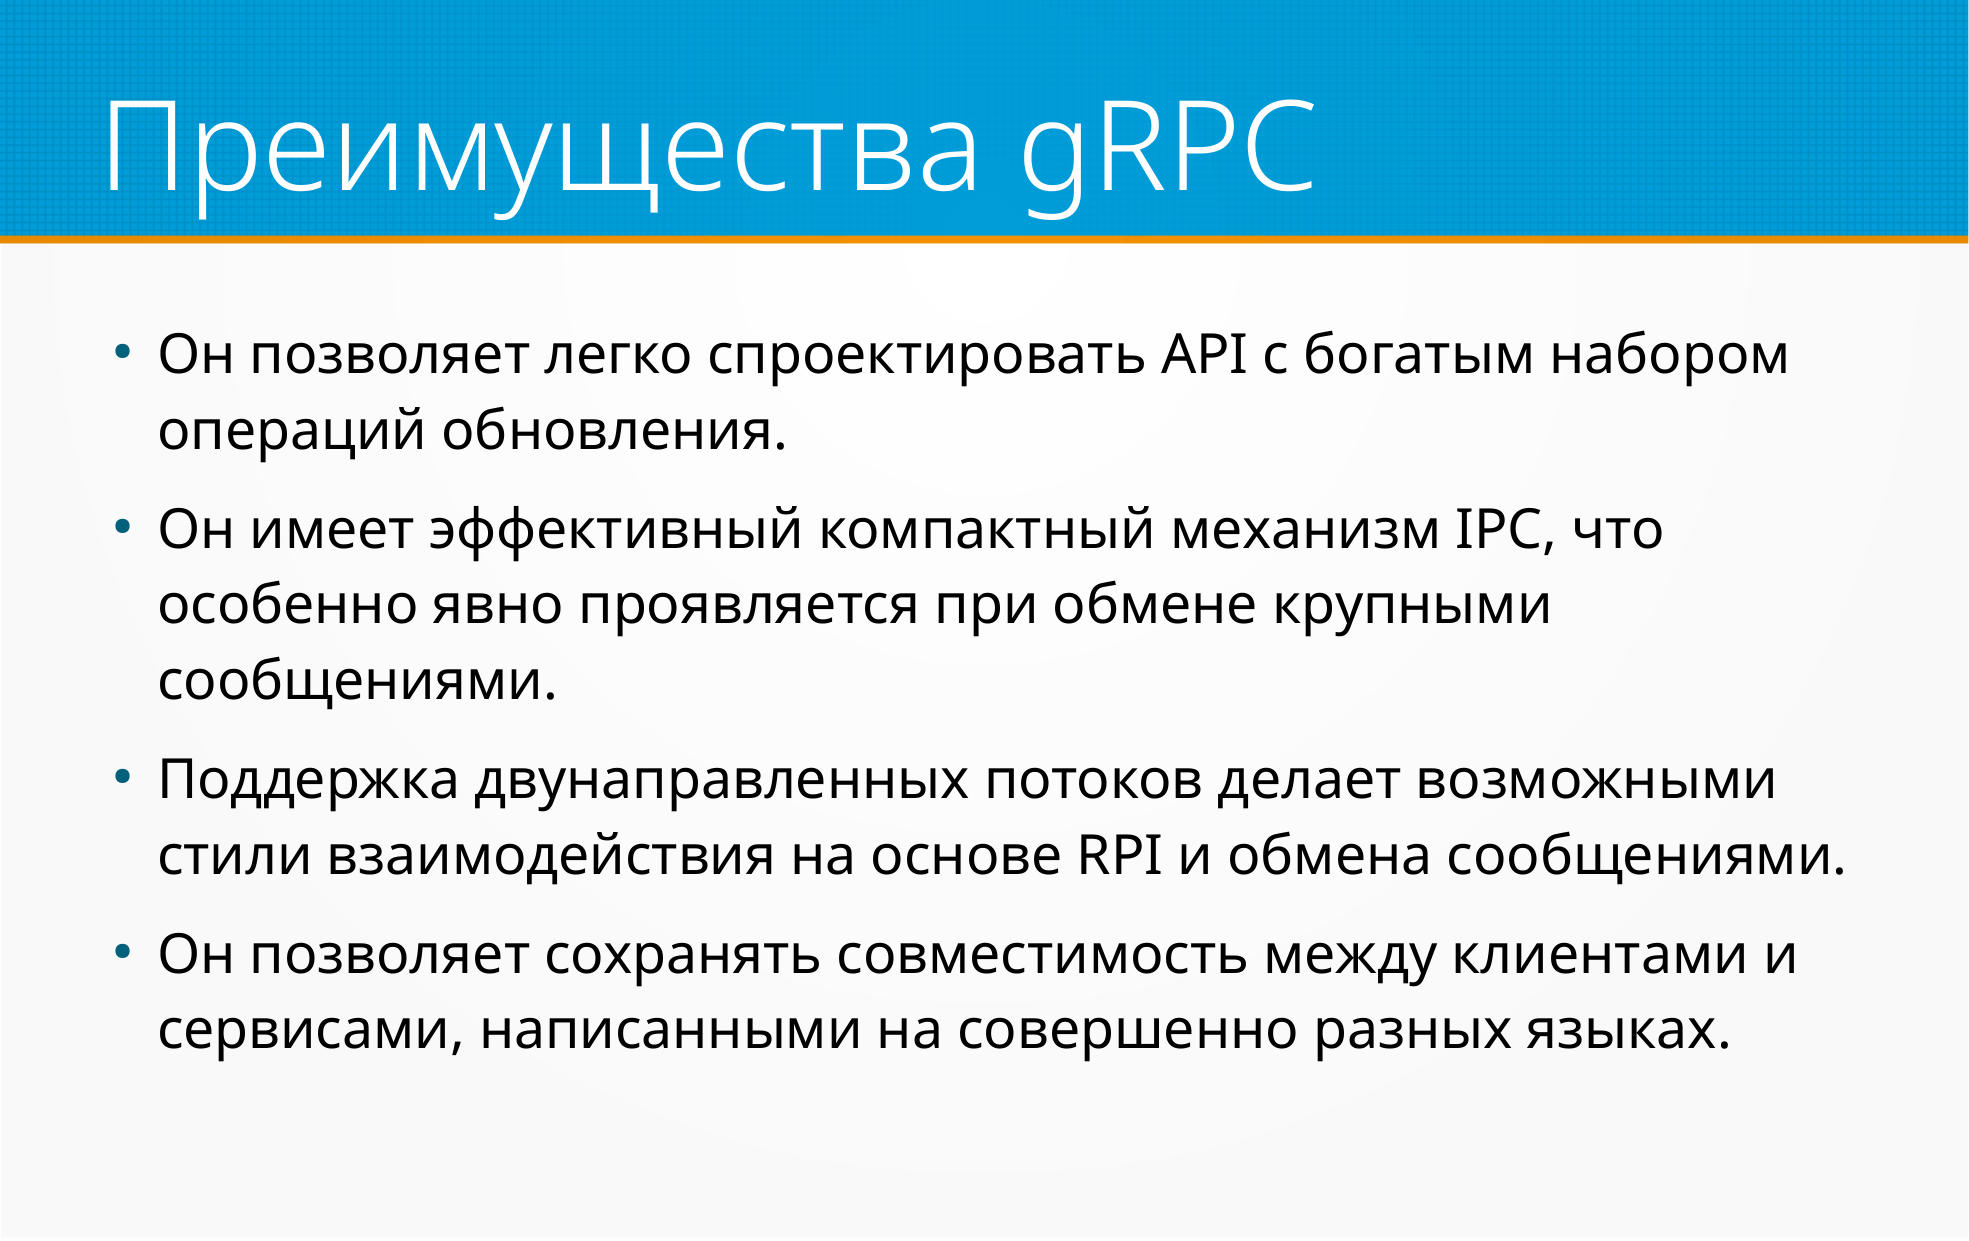

# Преимущества gRPC
Он позволяет легко спроектировать API с богатым набором операций обновления.
Он имеет эффективный компактный механизм IPC, что особенно явно проявляется при обмене крупными сообщениями.
Поддержка двунаправленных потоков делает возможными стили взаимодействия на основе RPI и обмена сообщениями.
Он позволяет сохранять совместимость между клиентами и сервисами, написанными на совершенно разных языках.